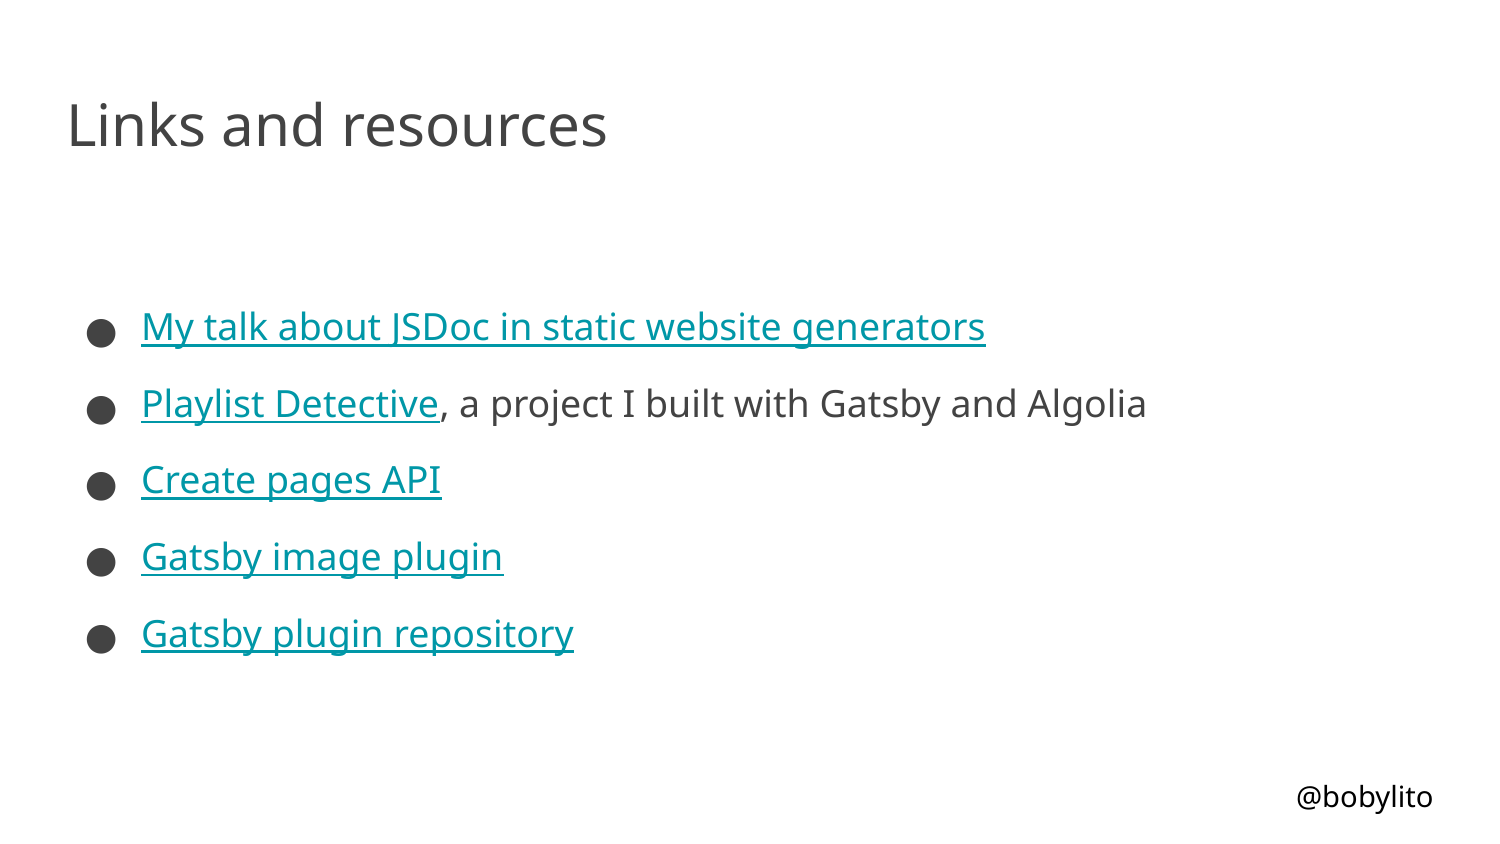

# Links and resources
My talk about JSDoc in static website generators
Playlist Detective, a project I built with Gatsby and Algolia
Create pages API
Gatsby image plugin
Gatsby plugin repository